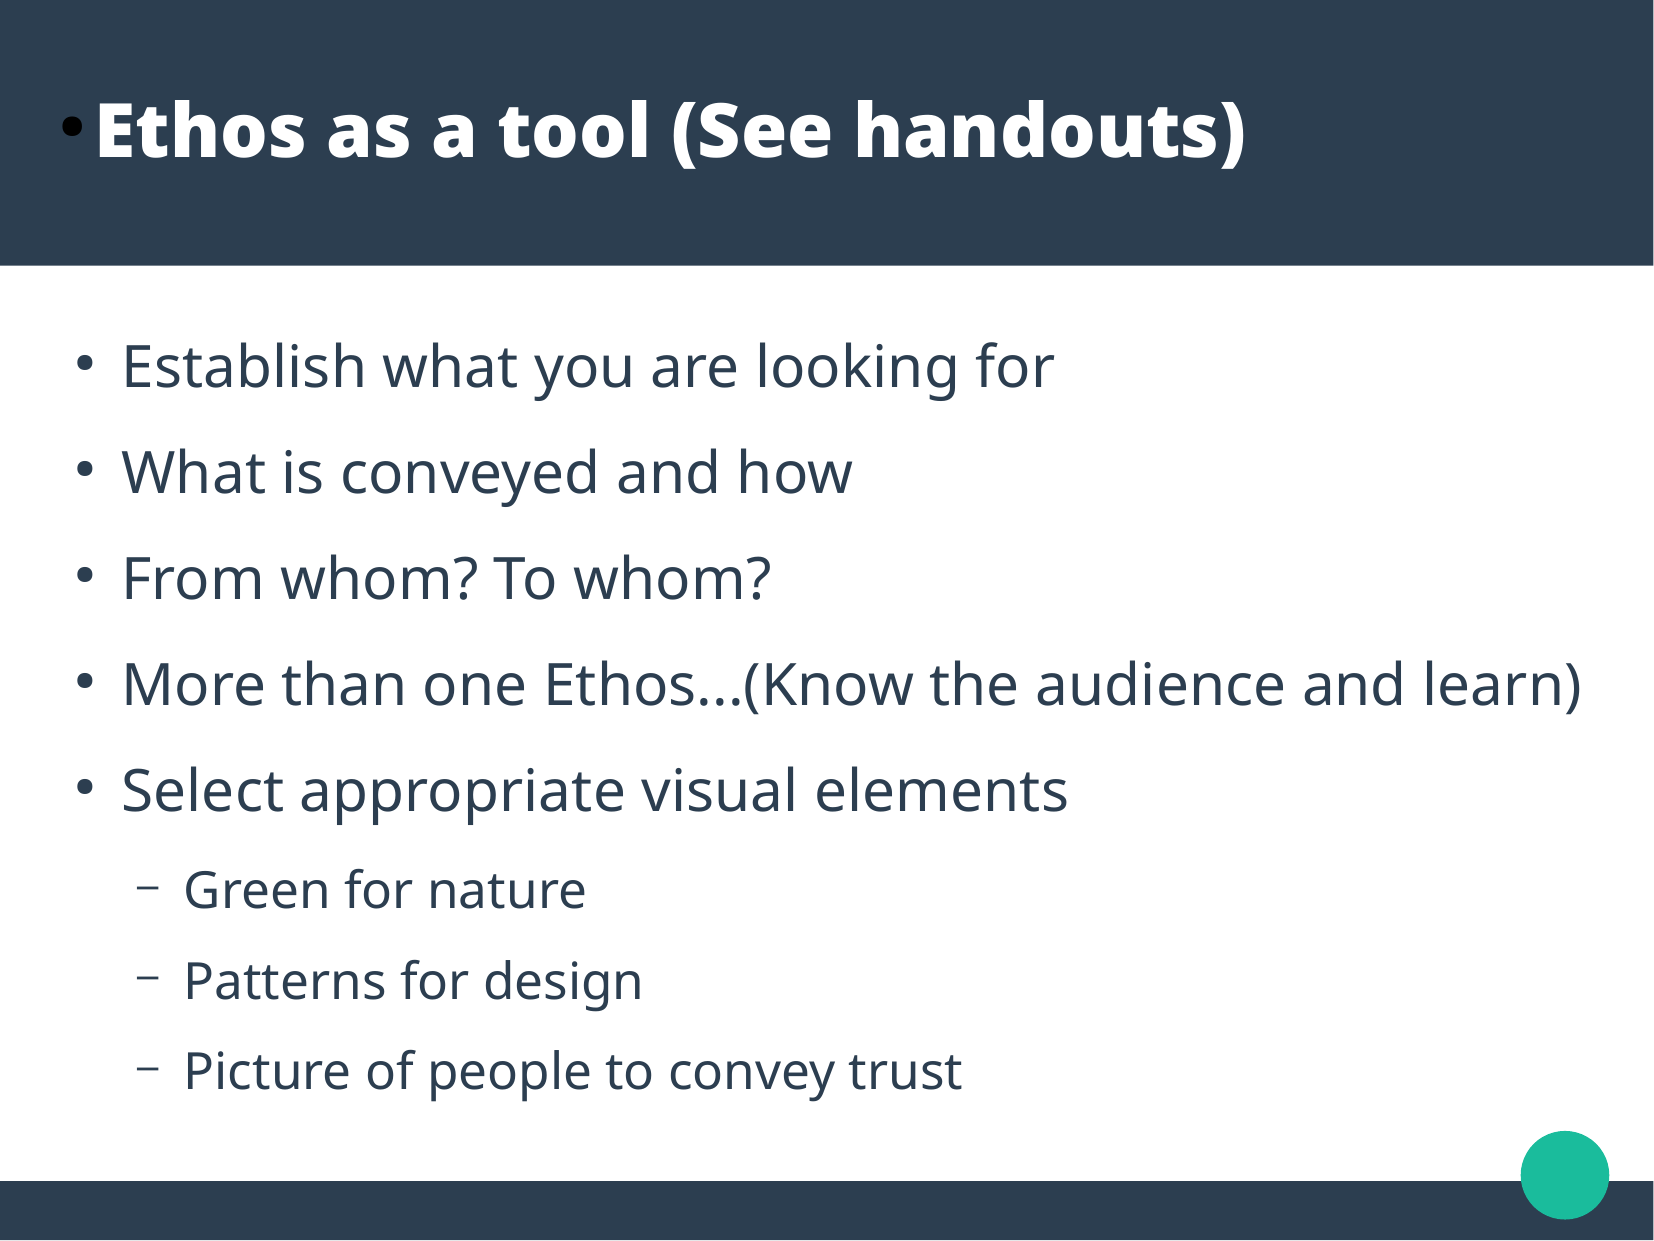

# Ethos as a tool (See handouts)
Establish what you are looking for
What is conveyed and how
From whom? To whom?
More than one Ethos...(Know the audience and learn)
Select appropriate visual elements
Green for nature
Patterns for design
Picture of people to convey trust